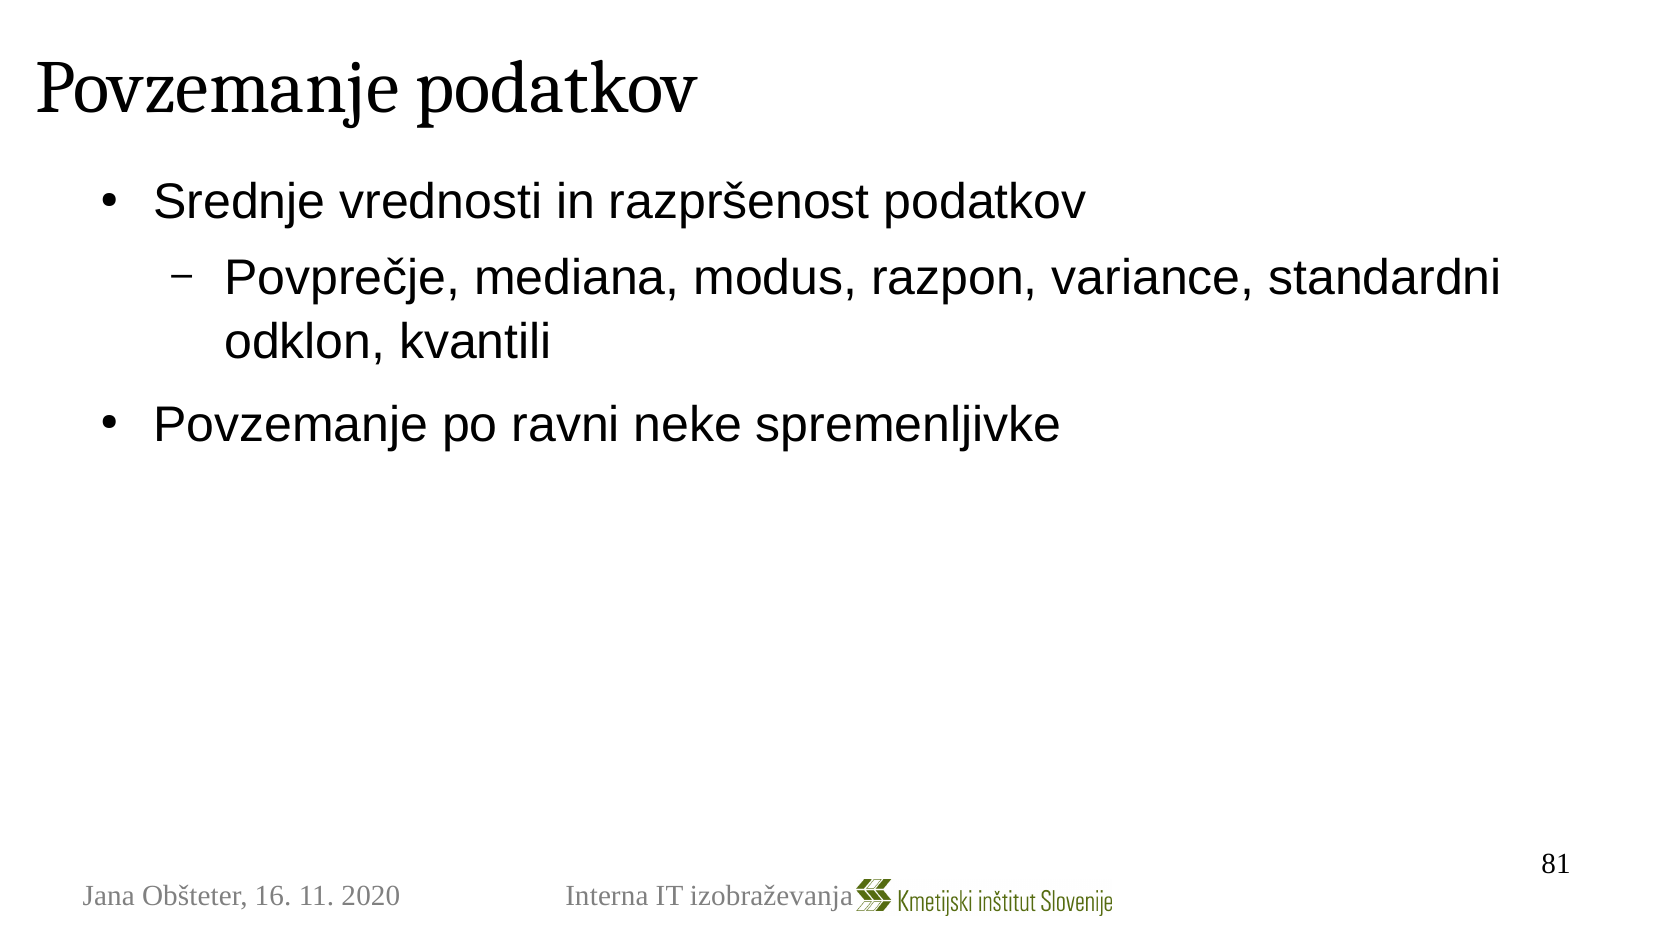

# Povzemanje podatkov
Srednje vrednosti in razpršenost podatkov
Povprečje, mediana, modus, razpon, variance, standardni odklon, kvantili
Povzemanje po ravni neke spremenljivke
81